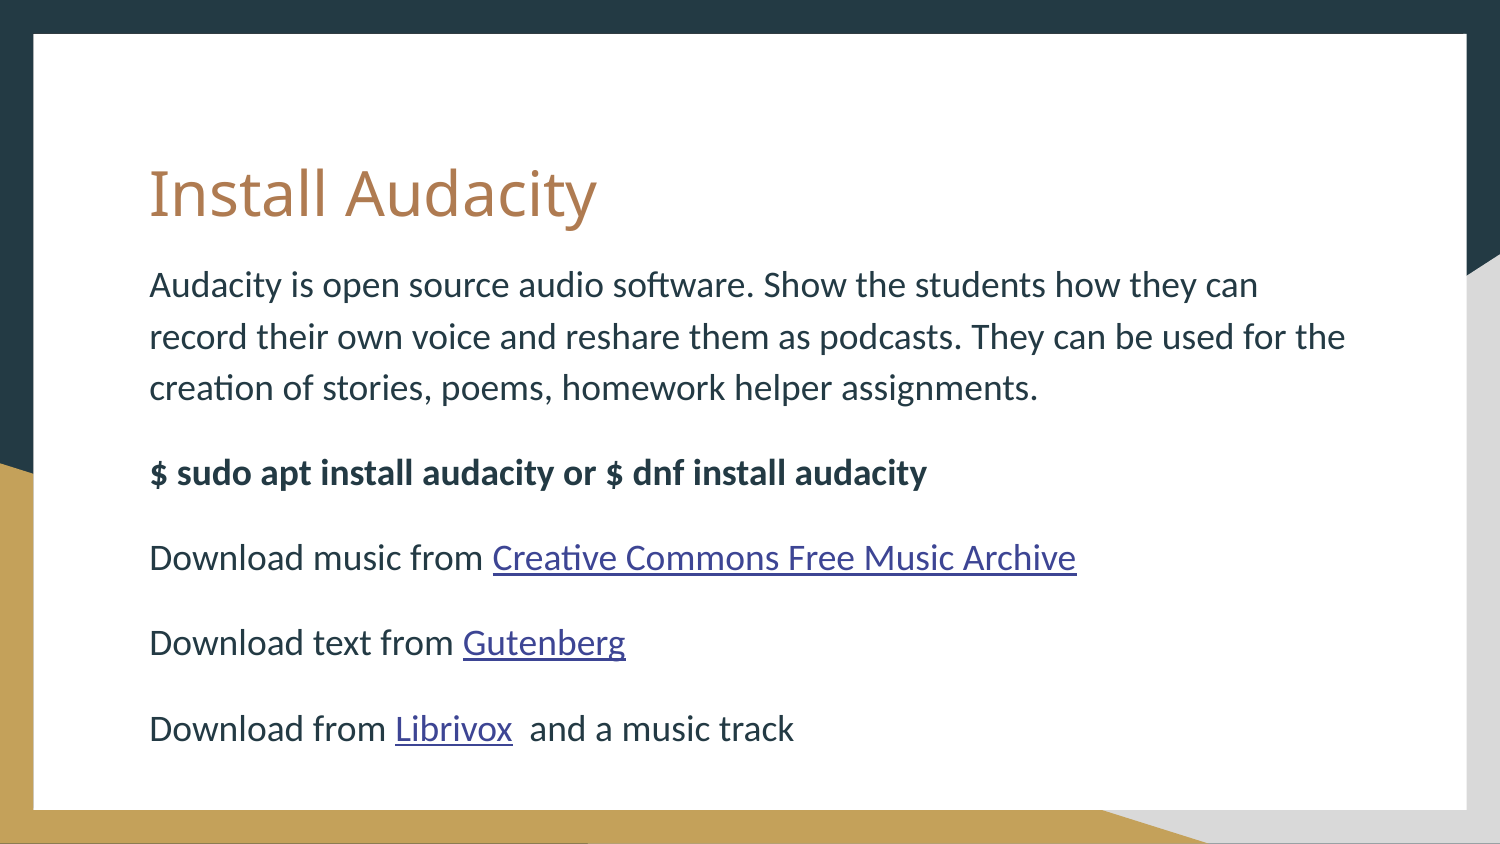

# Install Audacity
Audacity is open source audio software. Show the students how they can record their own voice and reshare them as podcasts. They can be used for the creation of stories, poems, homework helper assignments.
$ sudo apt install audacity or $ dnf install audacity
Download music from Creative Commons Free Music Archive
Download text from Gutenberg
Download from Librivox and a music track